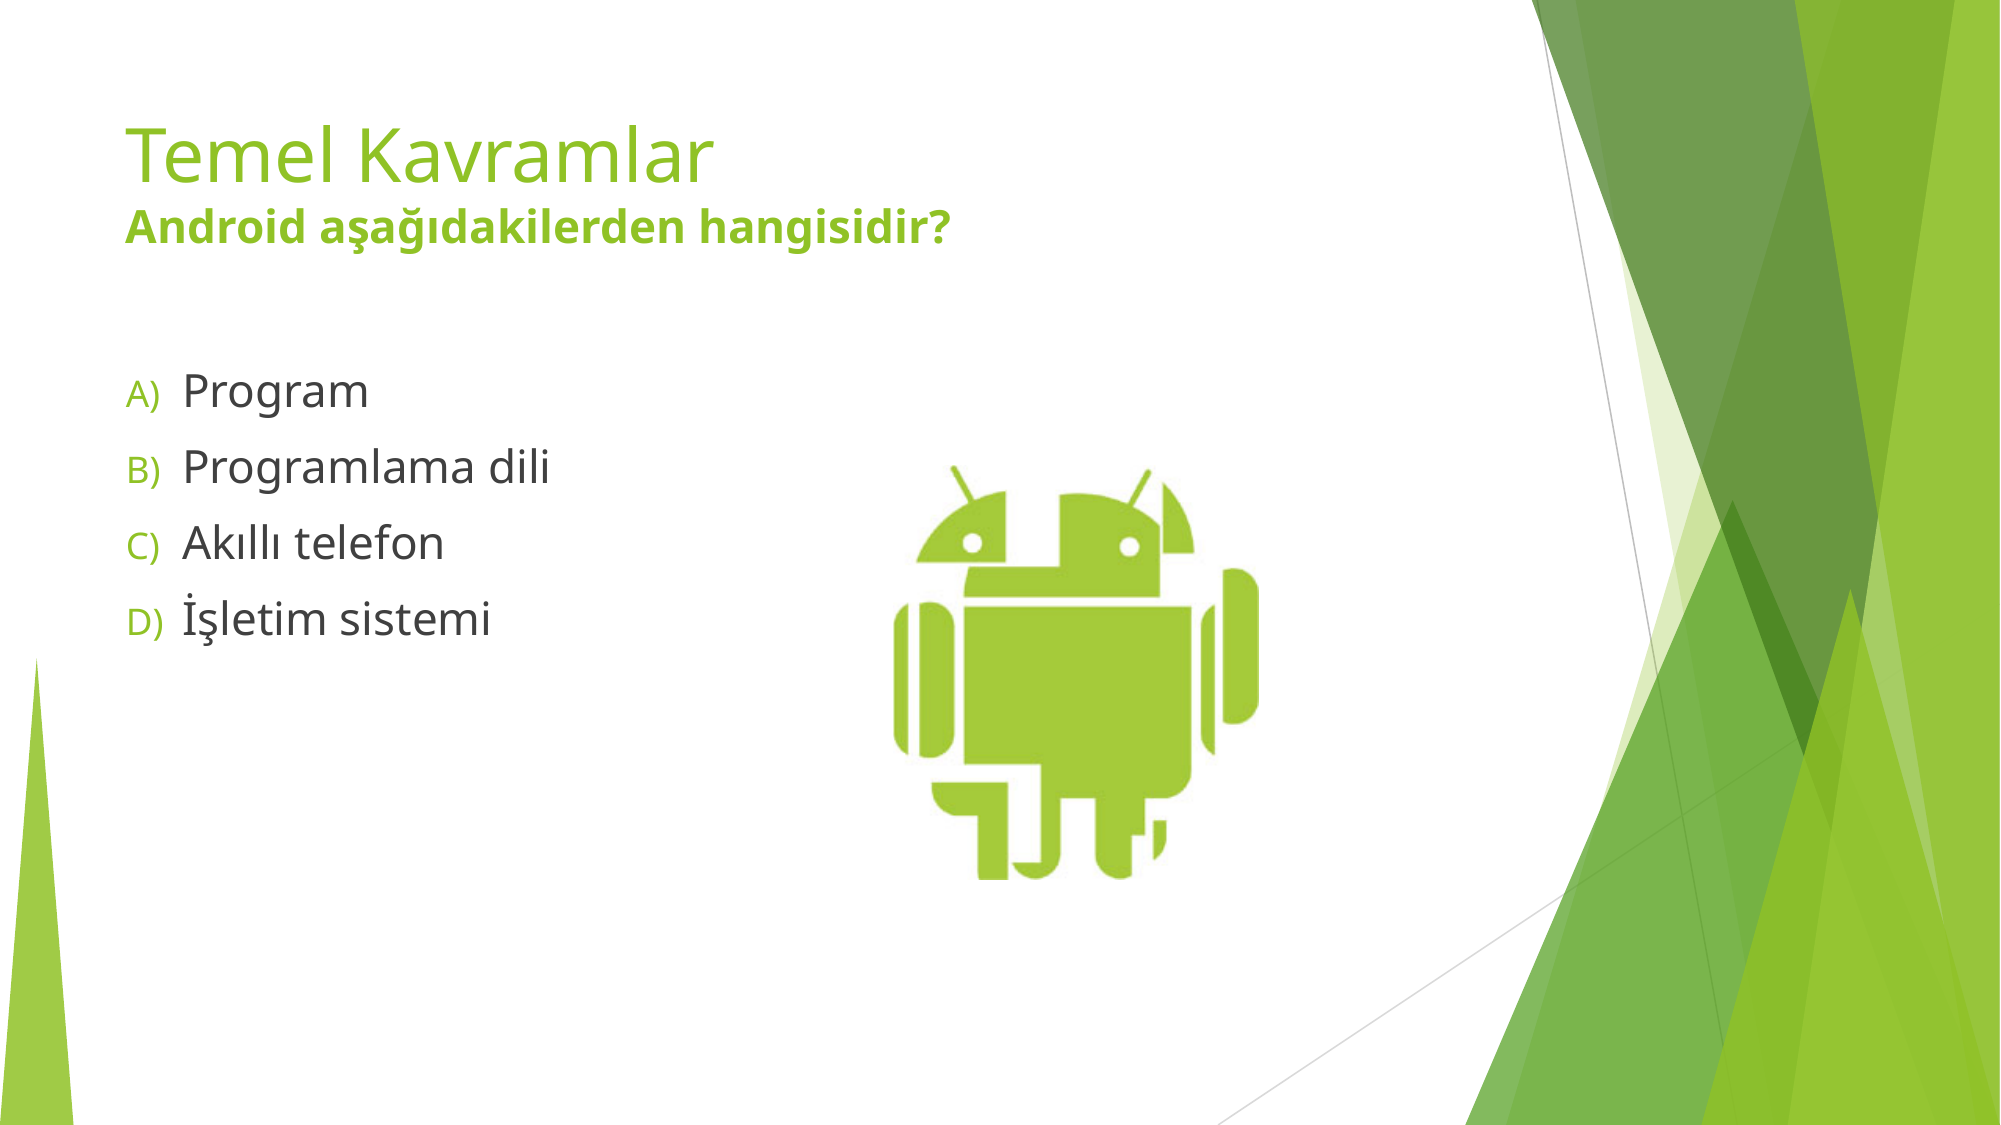

# Temel Kavramlar Android aşağıdakilerden hangisidir?
Program
Programlama dili
Akıllı telefon
İşletim sistemi